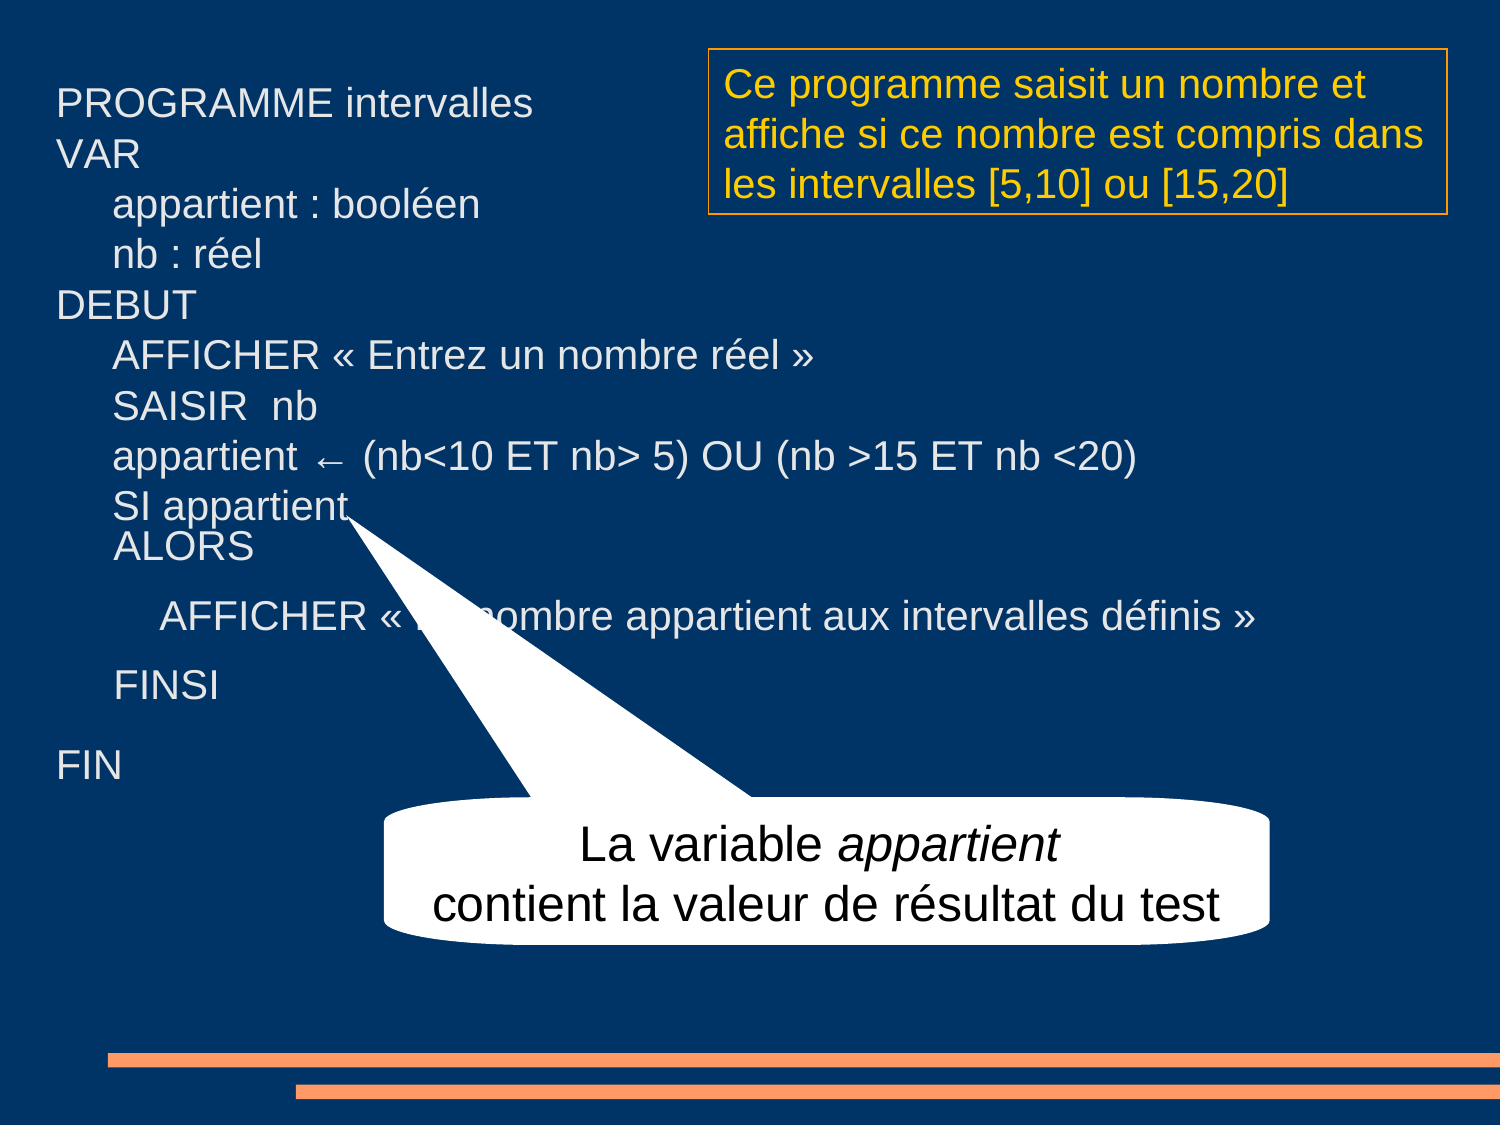

Ce programme saisit un nombre et affiche si ce nombre est compris dans les intervalles [5,10] ou [15,20]
# PROGRAMME intervalles
VAR
	appartient : booléen
	nb : réel
DEBUT
	AFFICHER « Entrez un nombre réel »
	SAISIR nb
	appartient ← (nb<10 ET nb> 5) OU (nb >15 ET nb <20)
	SI appartient
 ALORS
 AFFICHER « Le nombre appartient aux intervalles définis »
 FINSI
FIN
La variable appartient
contient la valeur de résultat du test